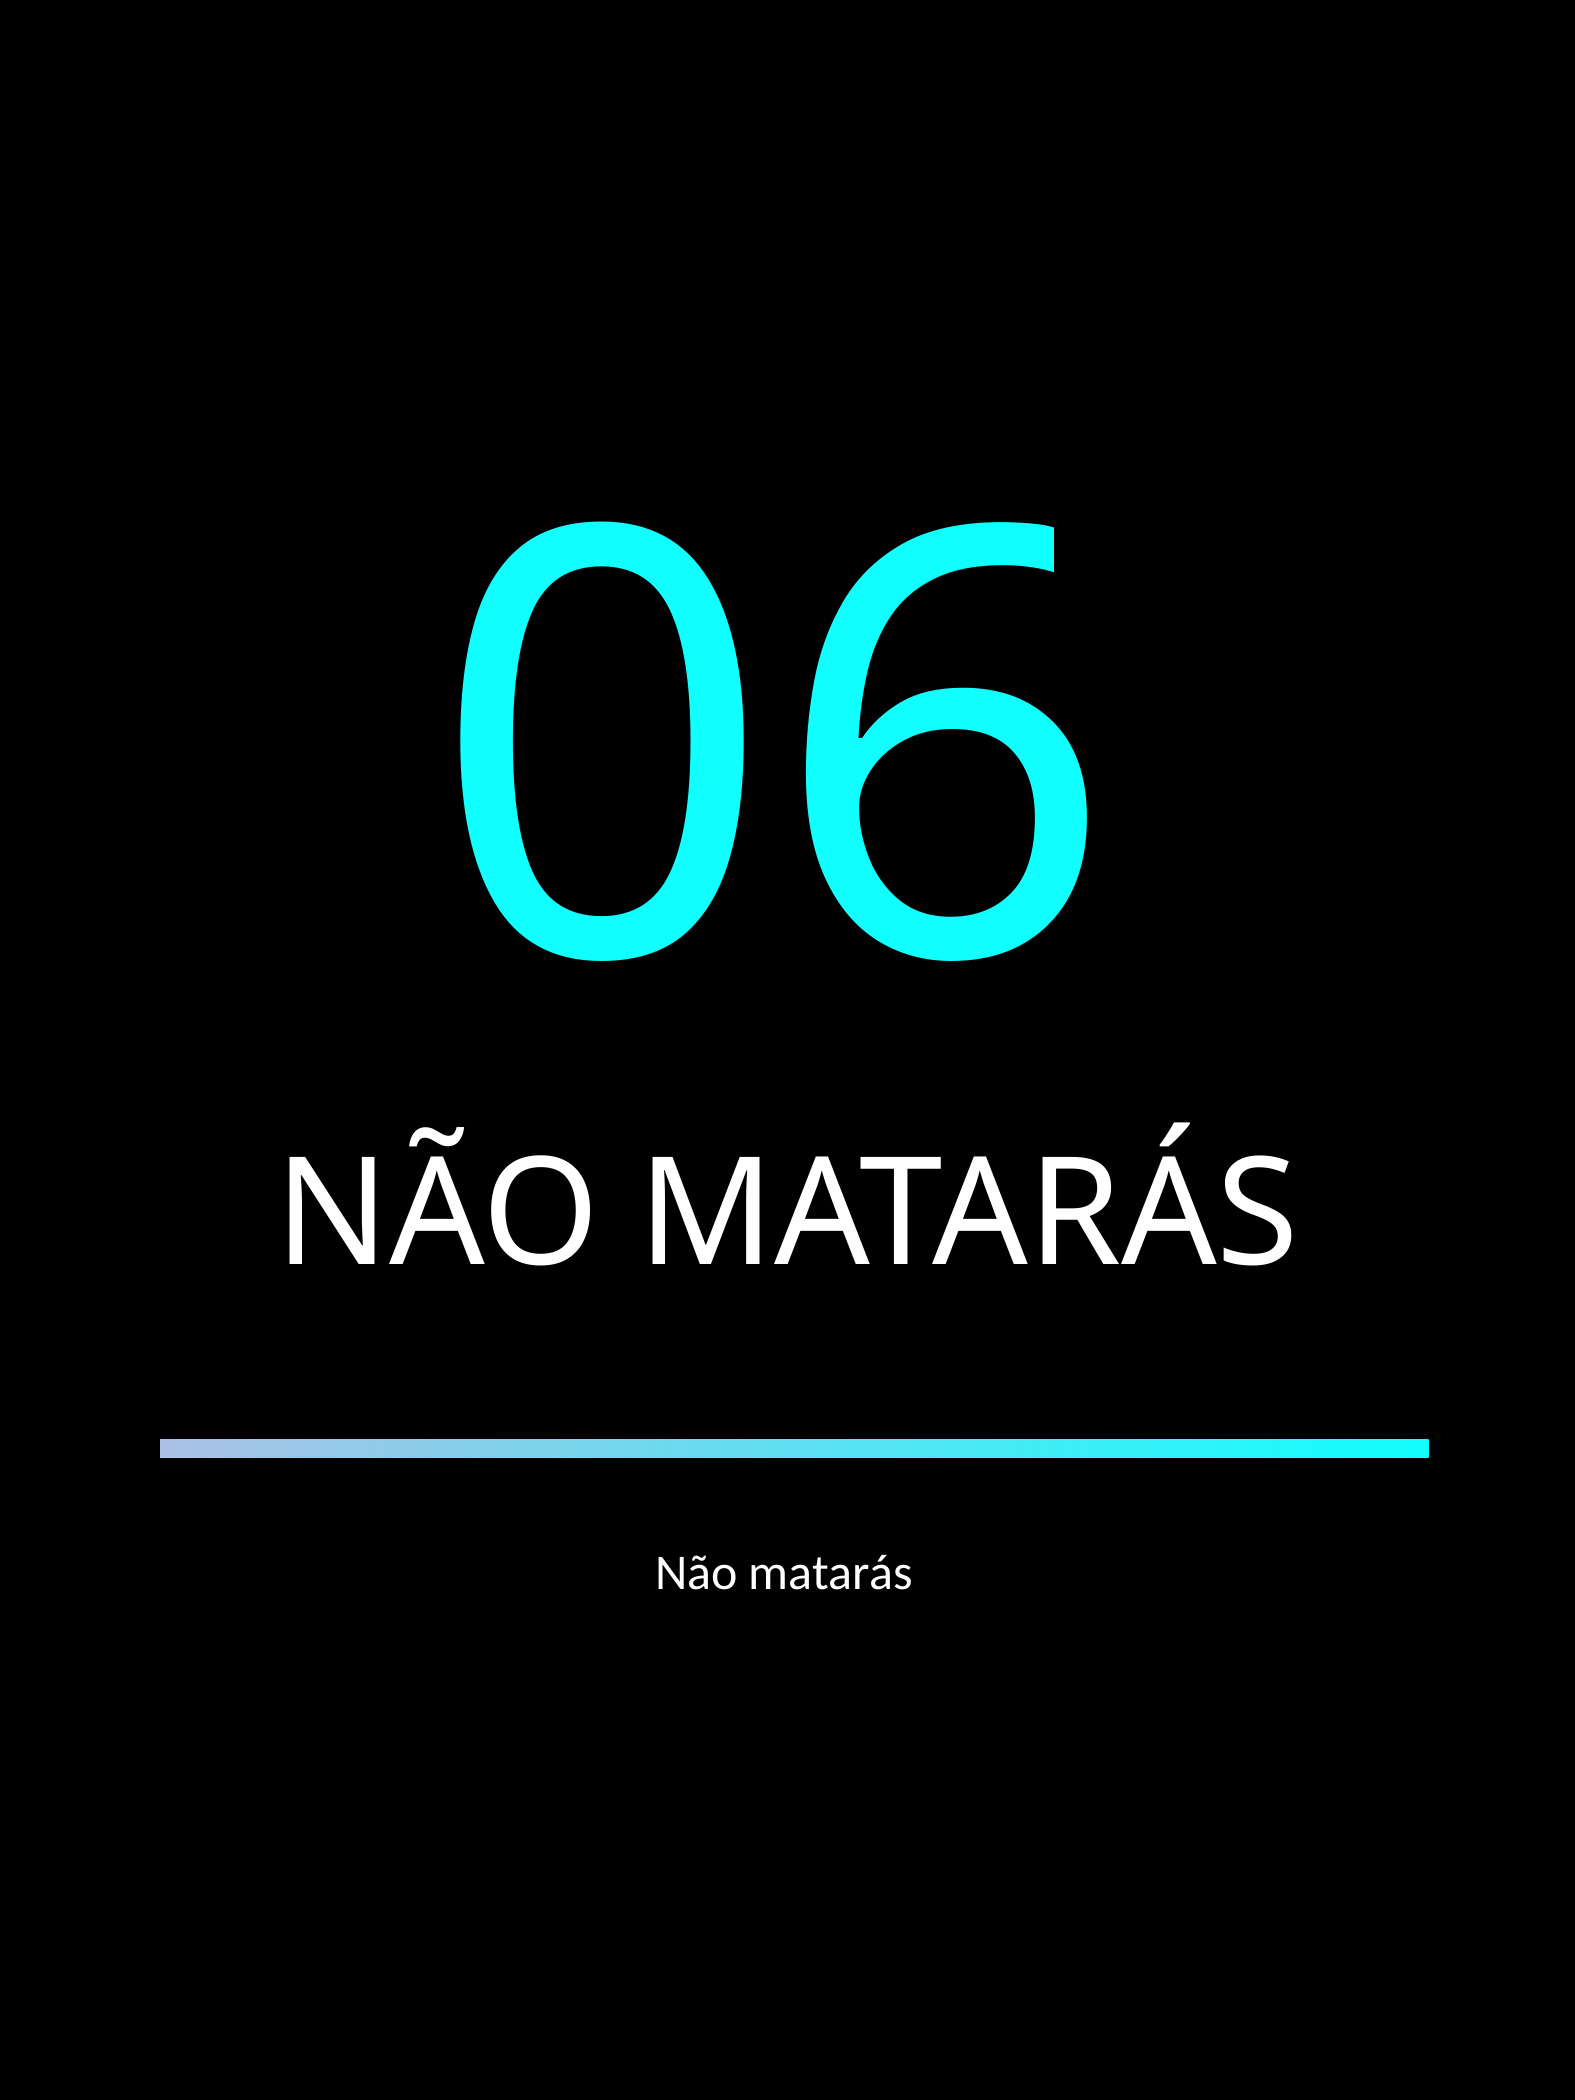

06
NÃO MATARÁS
Não matarás
SELETORES CSS PARA JEDIS - FELIPE AGUIAR
8